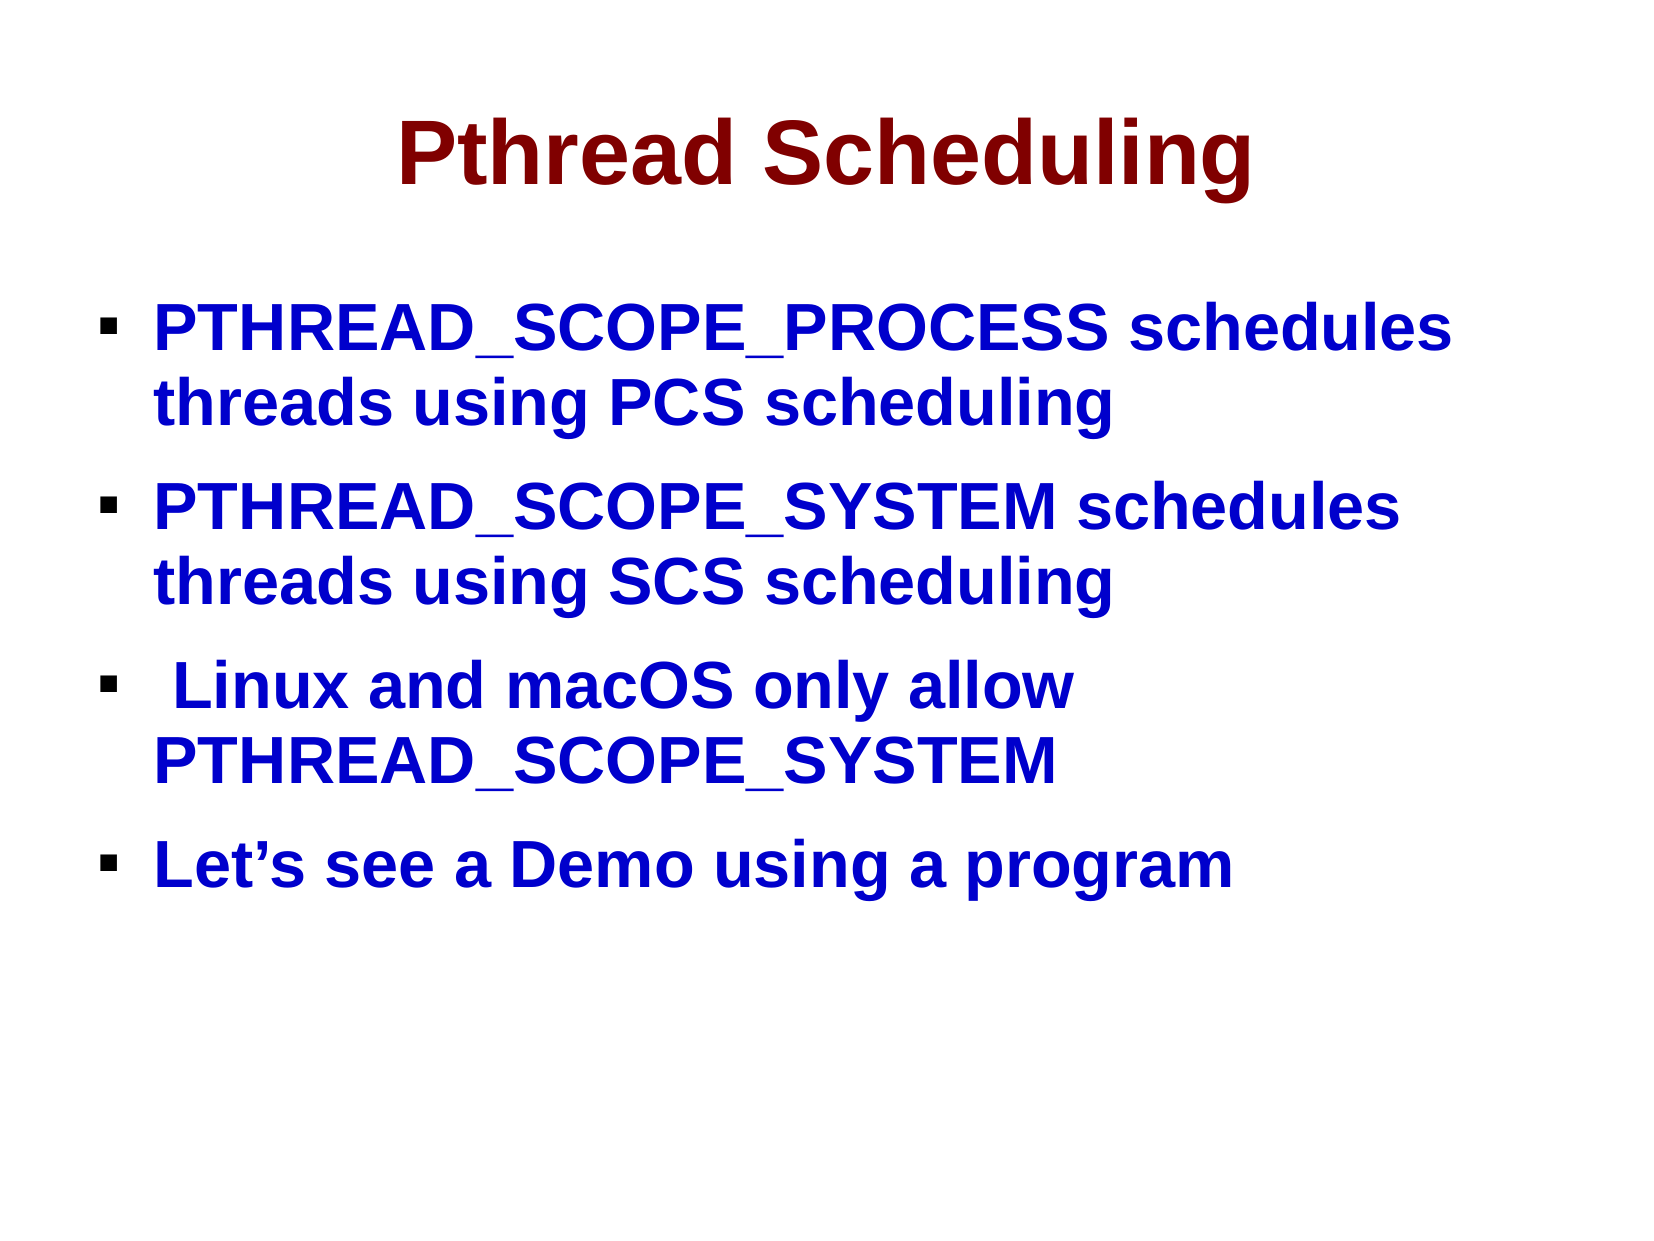

# Pthread Scheduling
PTHREAD_SCOPE_PROCESS schedules threads using PCS scheduling
PTHREAD_SCOPE_SYSTEM schedules threads using SCS scheduling
 Linux and macOS only allow PTHREAD_SCOPE_SYSTEM
Let’s see a Demo using a program